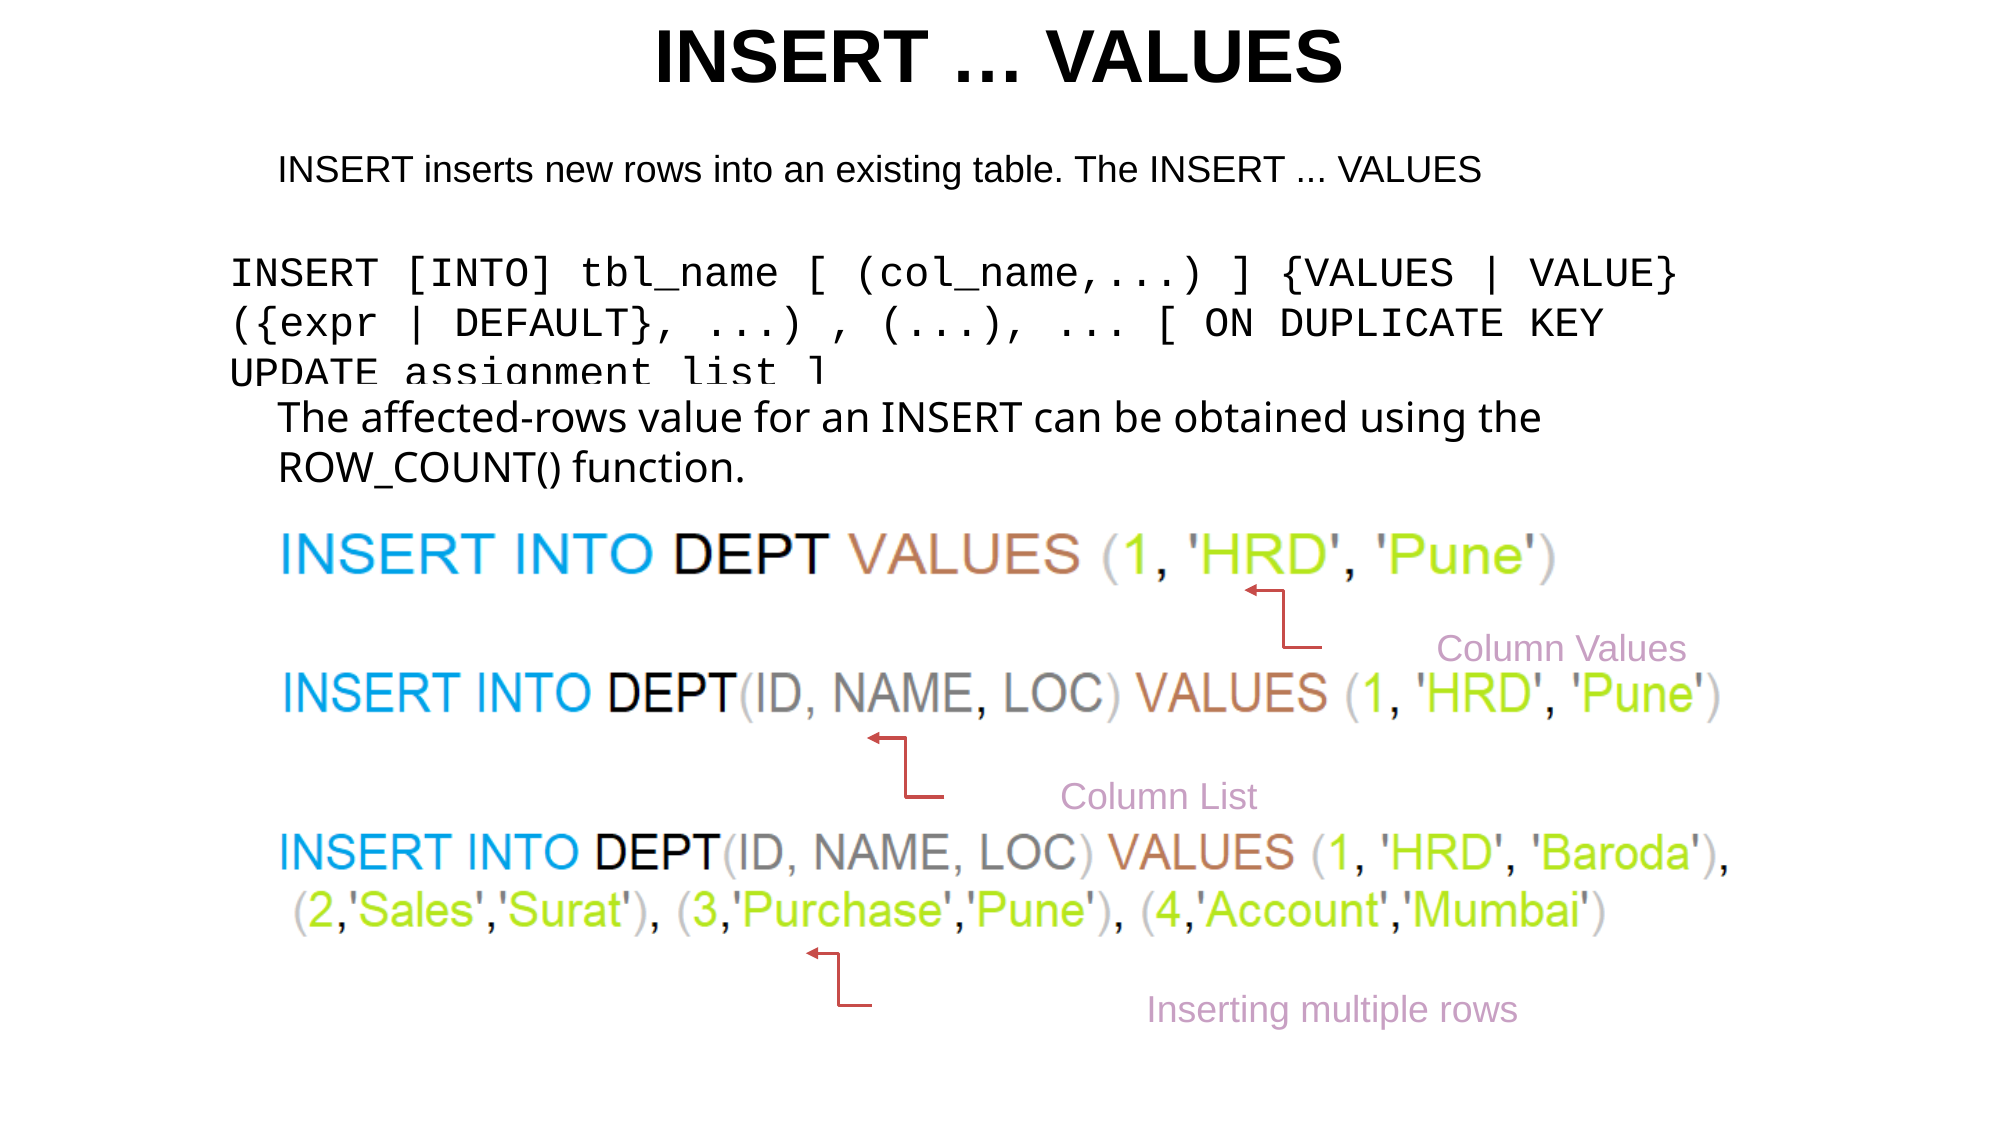

INSERT … VALUES
INSERT inserts new rows into an existing table. The INSERT ... VALUES
INSERT [INTO] tbl_name [ (col_name,...) ] {VALUES | VALUE} ({expr | DEFAULT}, ...) , (...), ... [ ON DUPLICATE KEY UPDATE assignment_list ]
The affected-rows value for an INSERT can be obtained using the ROW_COUNT() function.
Column Values
Column List
Inserting multiple rows